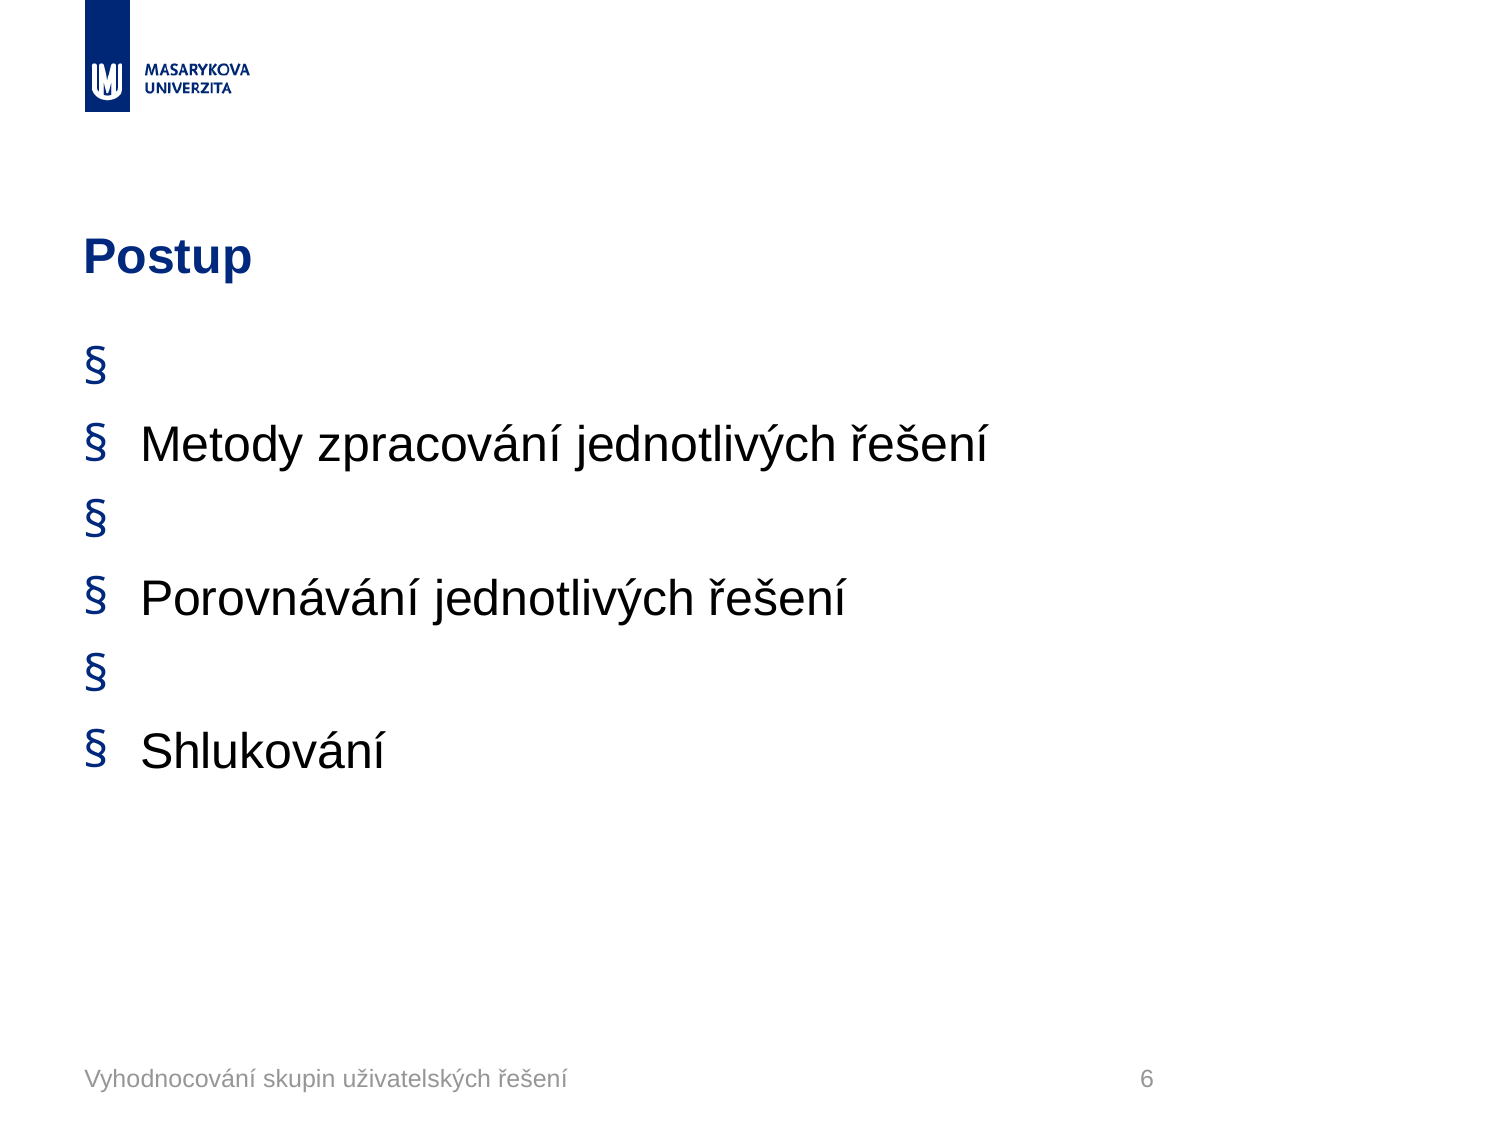

# Postup
Metody zpracování jednotlivých řešení
Porovnávání jednotlivých řešení
Shlukování
Vyhodnocování skupin uživatelských řešení
6